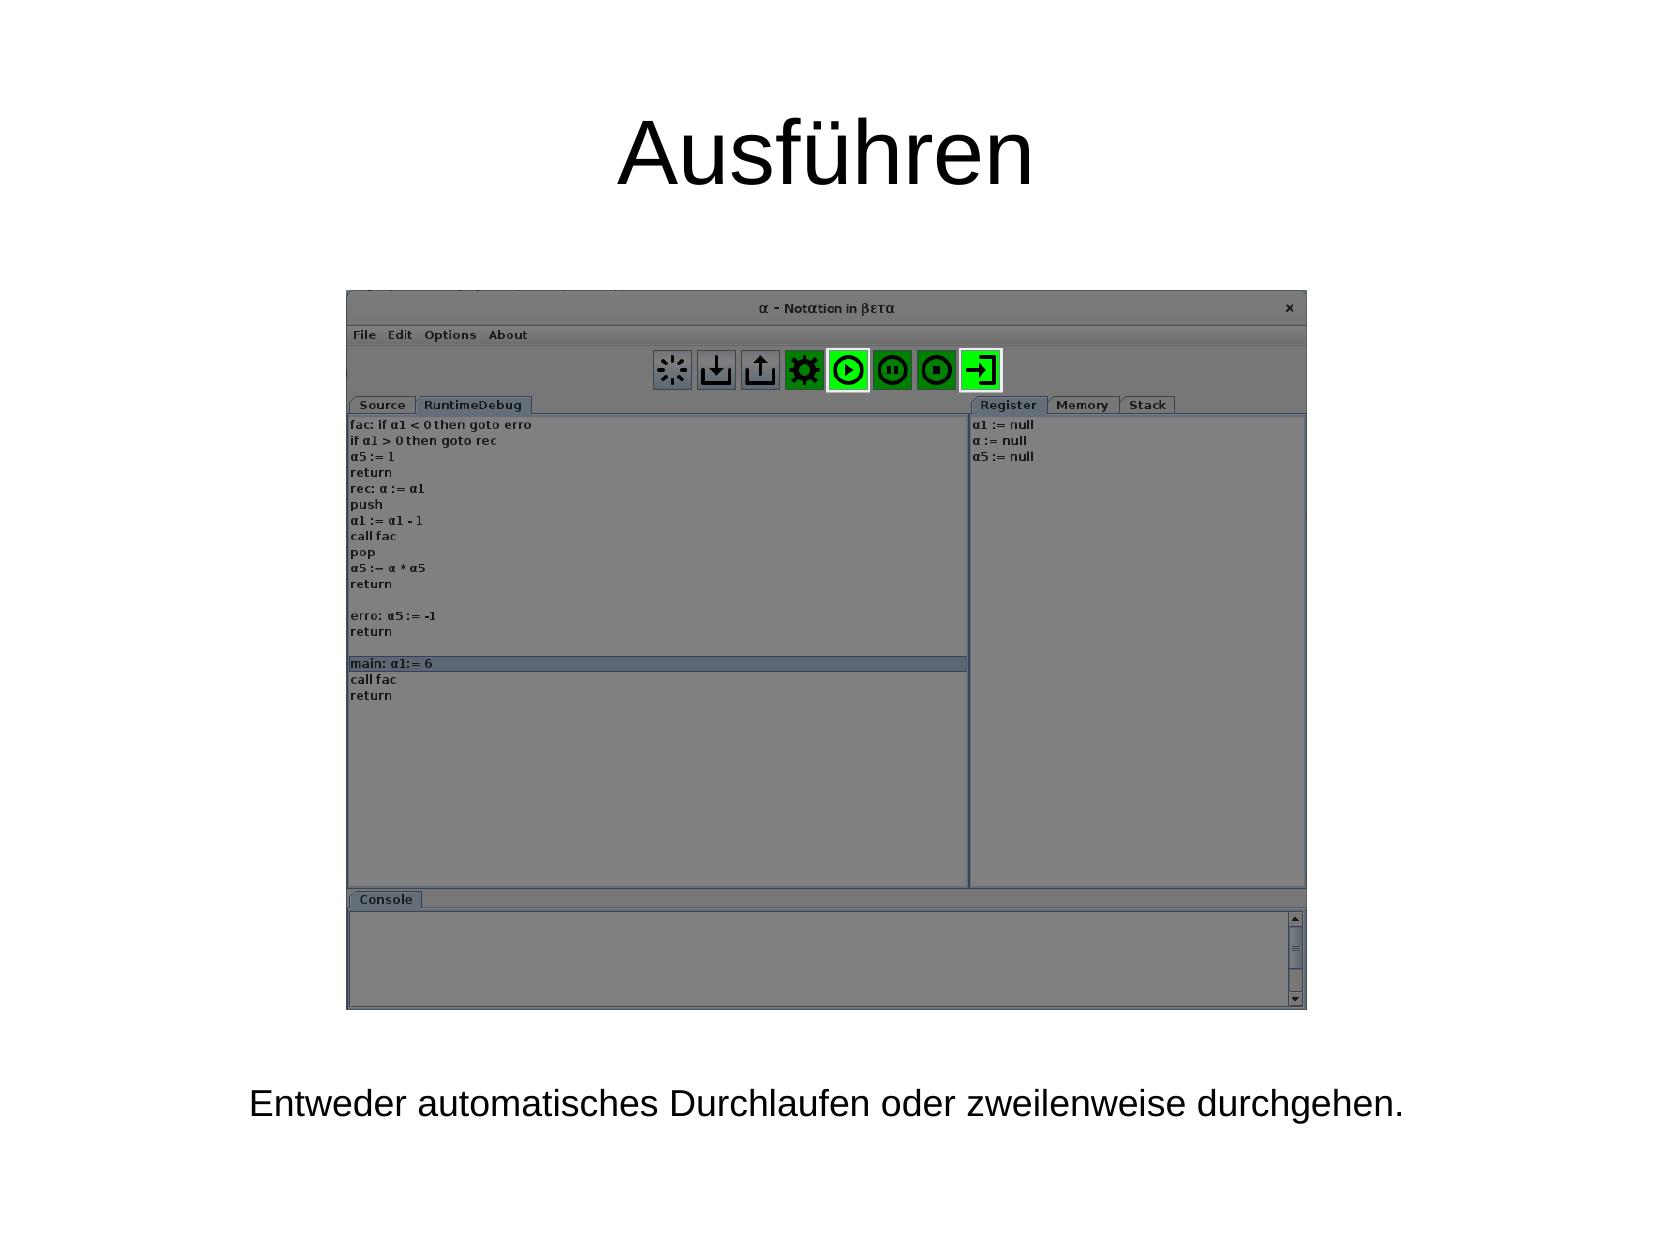

# Ausführen
Entweder automatisches Durchlaufen oder zweilenweise durchgehen.